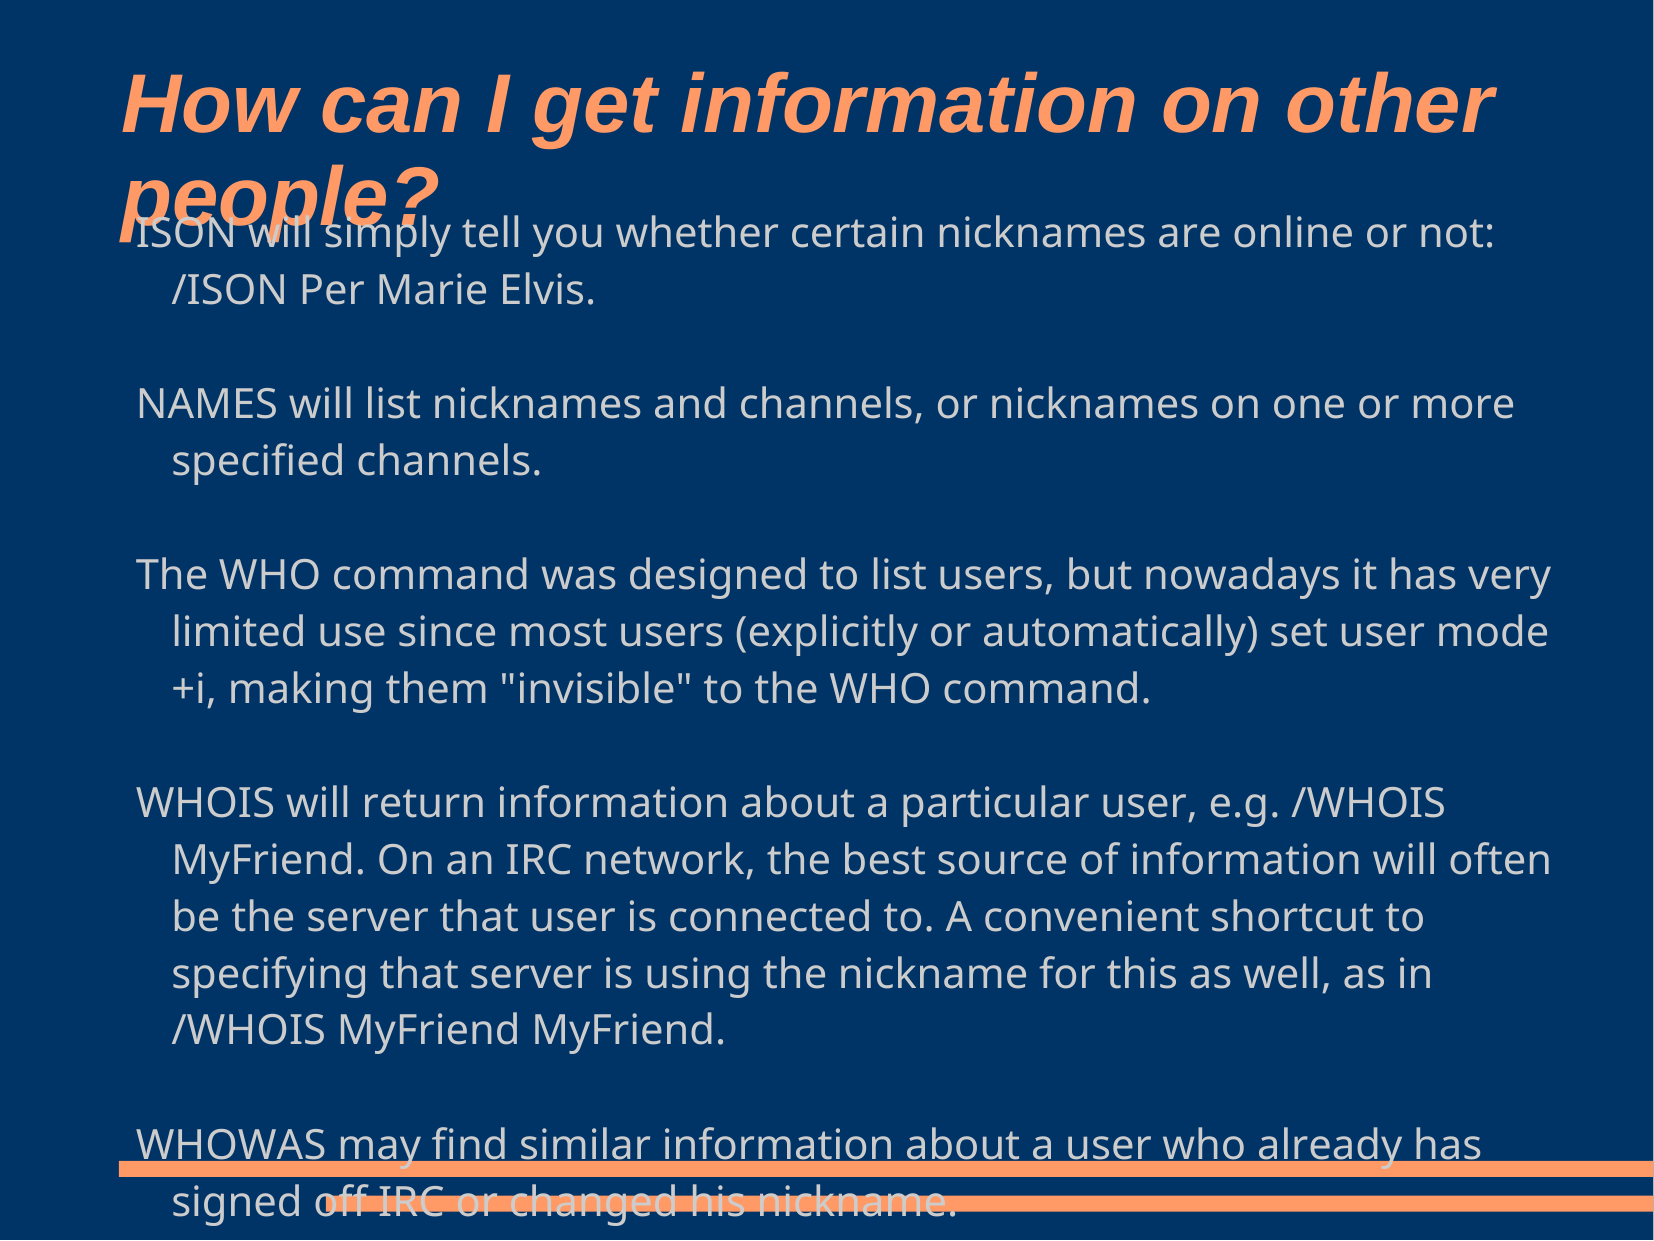

# How can I get information on other people?
ISON will simply tell you whether certain nicknames are online or not: /ISON Per Marie Elvis.
NAMES will list nicknames and channels, or nicknames on one or more specified channels.
The WHO command was designed to list users, but nowadays it has very limited use since most users (explicitly or automatically) set user mode +i, making them "invisible" to the WHO command.
WHOIS will return information about a particular user, e.g. /WHOIS MyFriend. On an IRC network, the best source of information will often be the server that user is connected to. A convenient shortcut to specifying that server is using the nickname for this as well, as in /WHOIS MyFriend MyFriend.
WHOWAS may find similar information about a user who already has signed off IRC or changed his nickname.